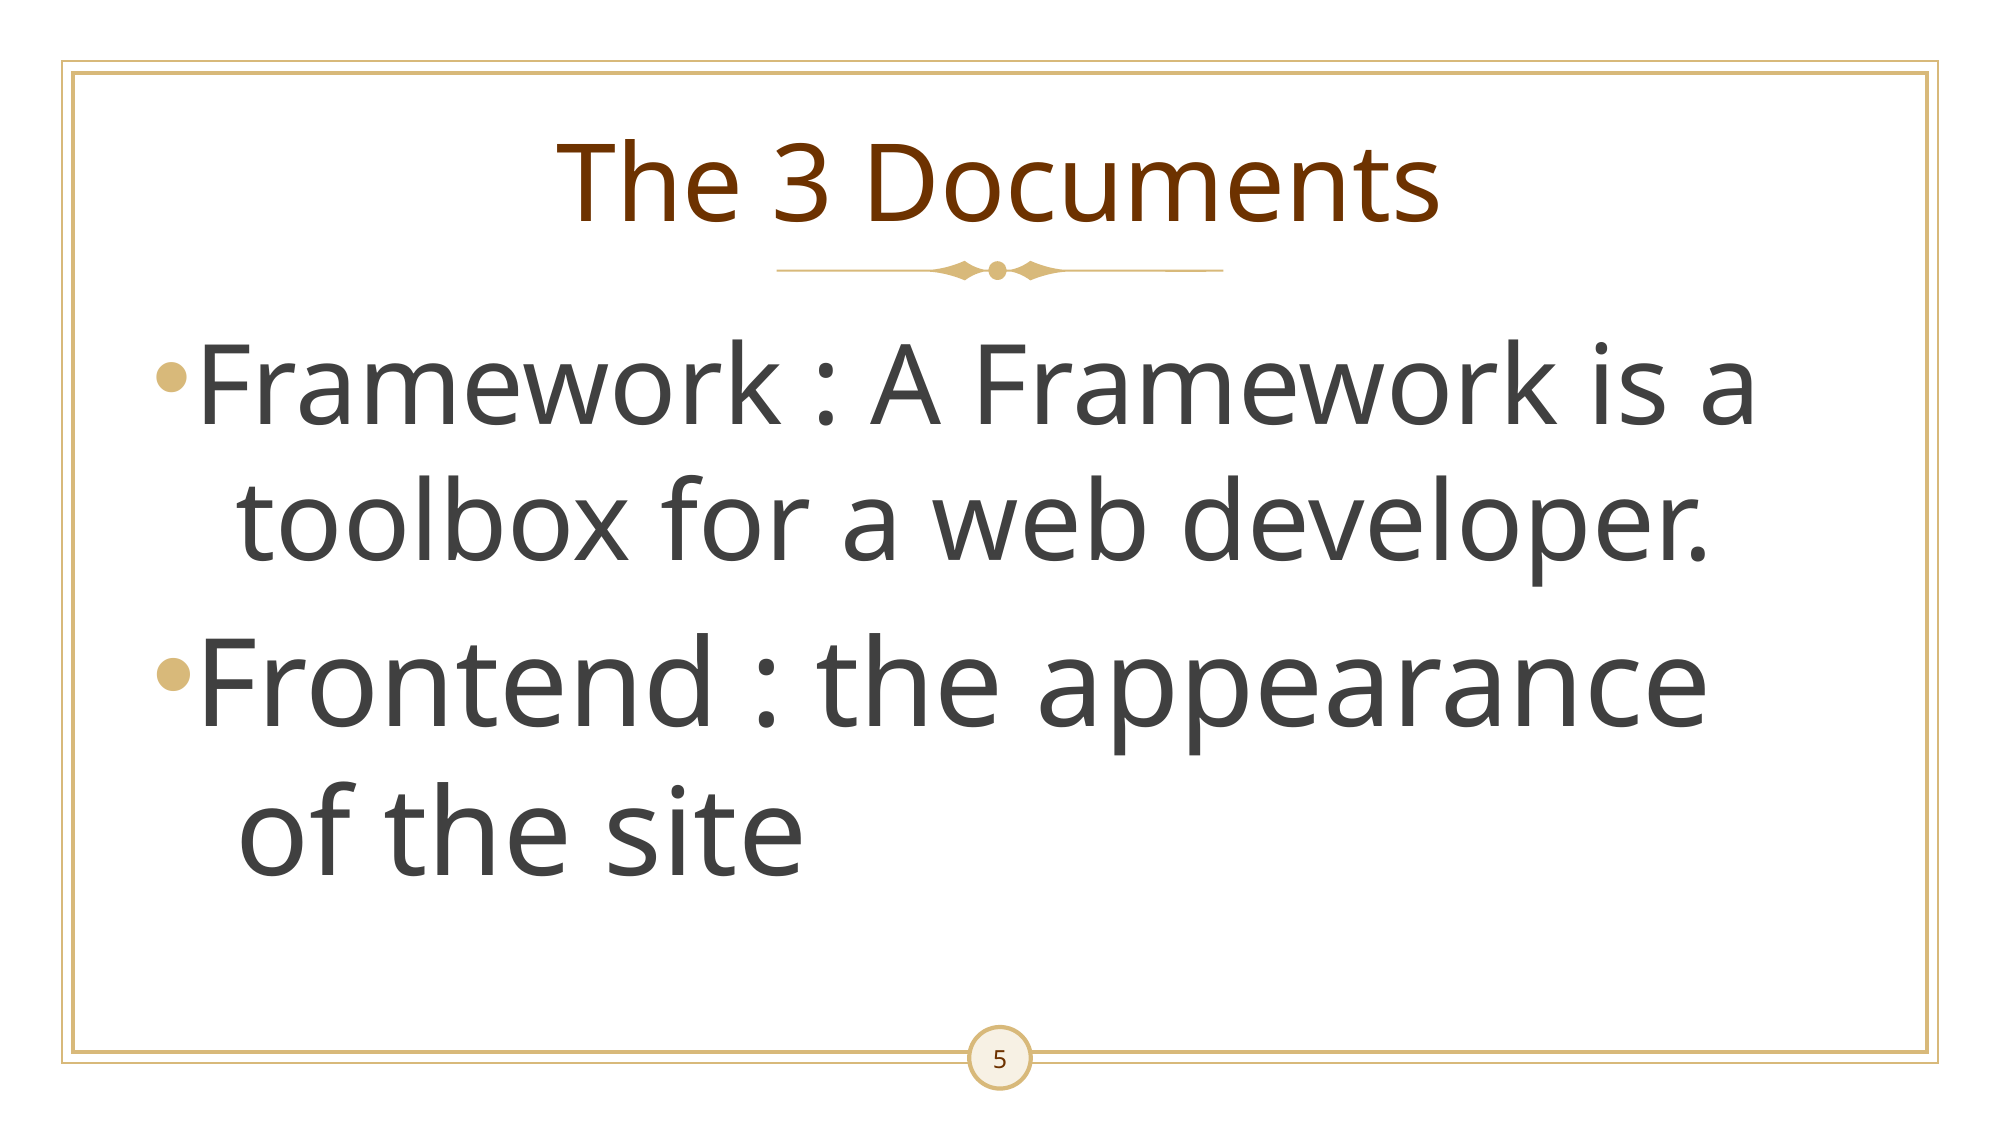

# The 3 Documents
Framework : A Framework is a toolbox for a web developer.
Frontend : the appearance of the site